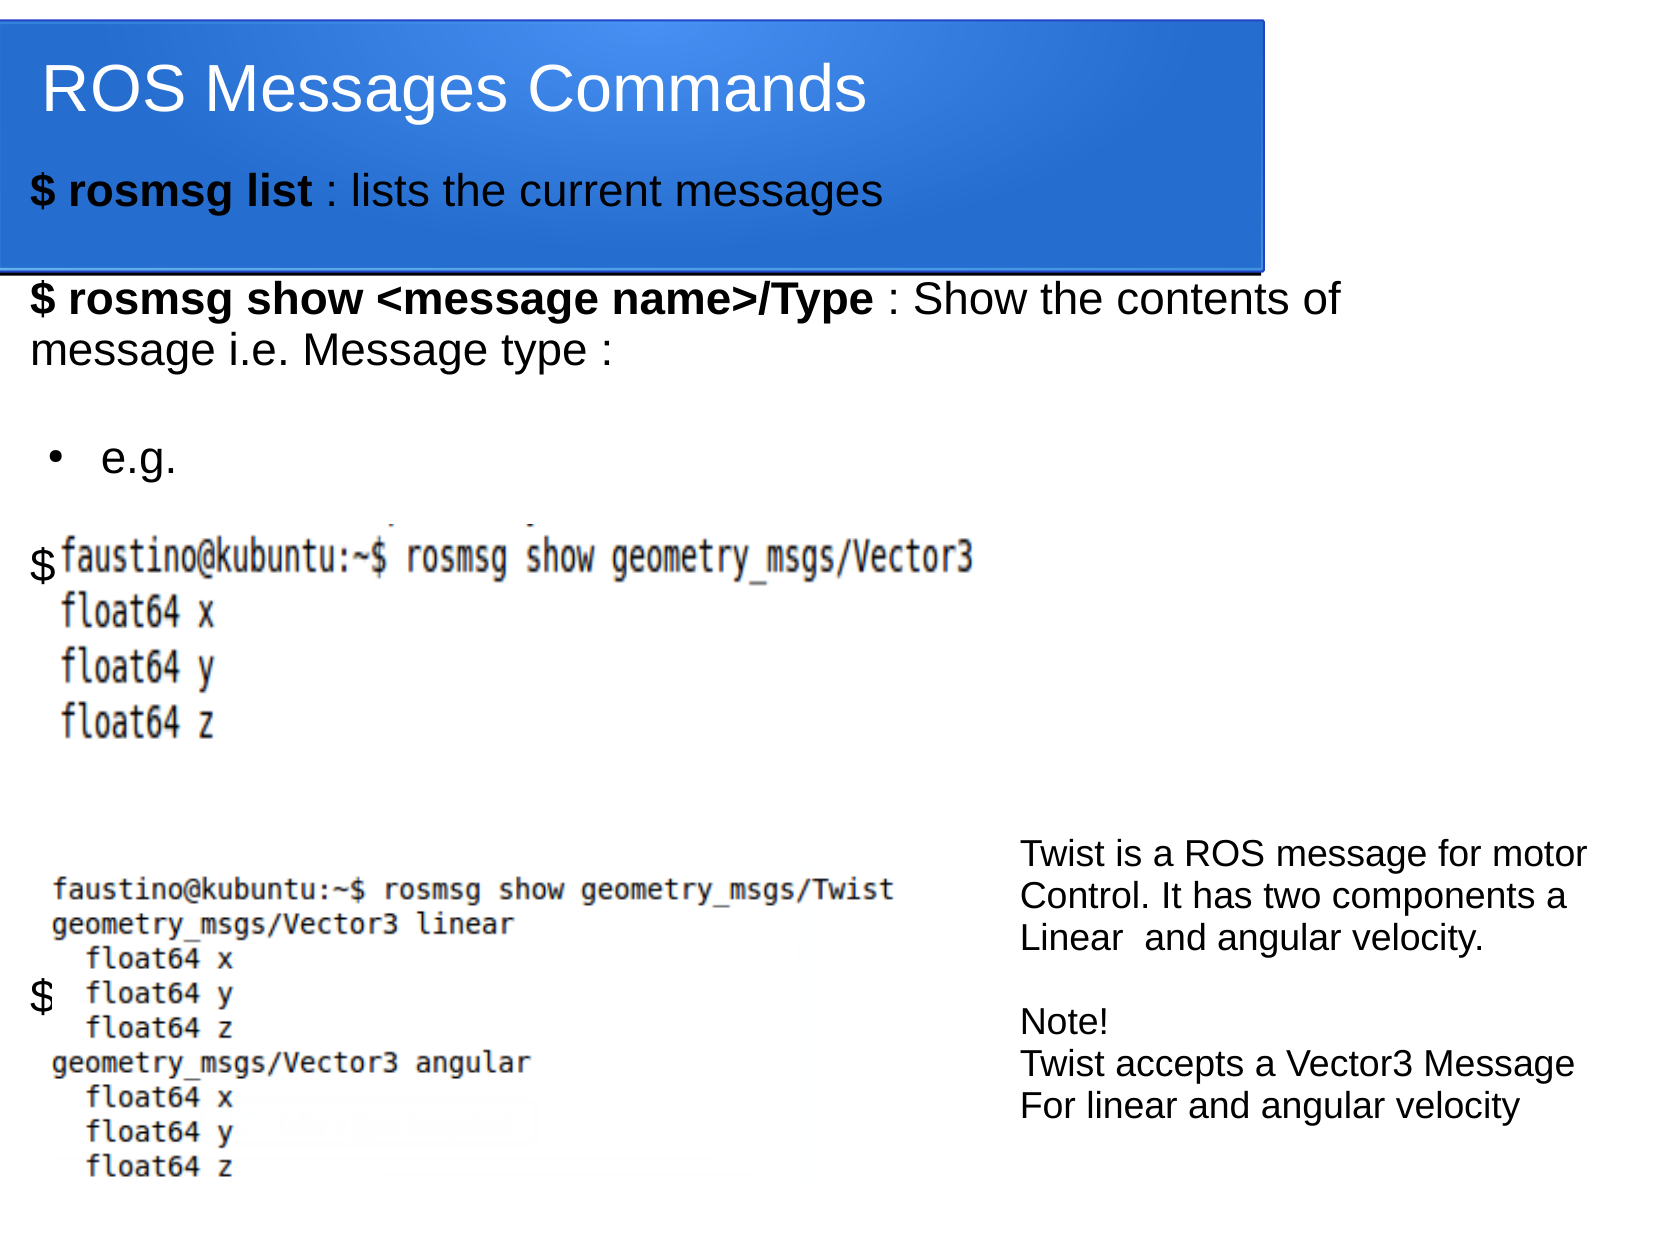

# ROS Messages Commands
$ rosmsg list : lists the current messages
$ rosmsg show <message name>/Type : Show the contents of message i.e. Message type :
e.g.
$ rosmsg show geometry_msgs/Vector3
$ rosmsg show geometry_msgs/Twist
Twist is a ROS message for motor
Control. It has two components a
Linear and angular velocity.
Note!
Twist accepts a Vector3 Message
For linear and angular velocity